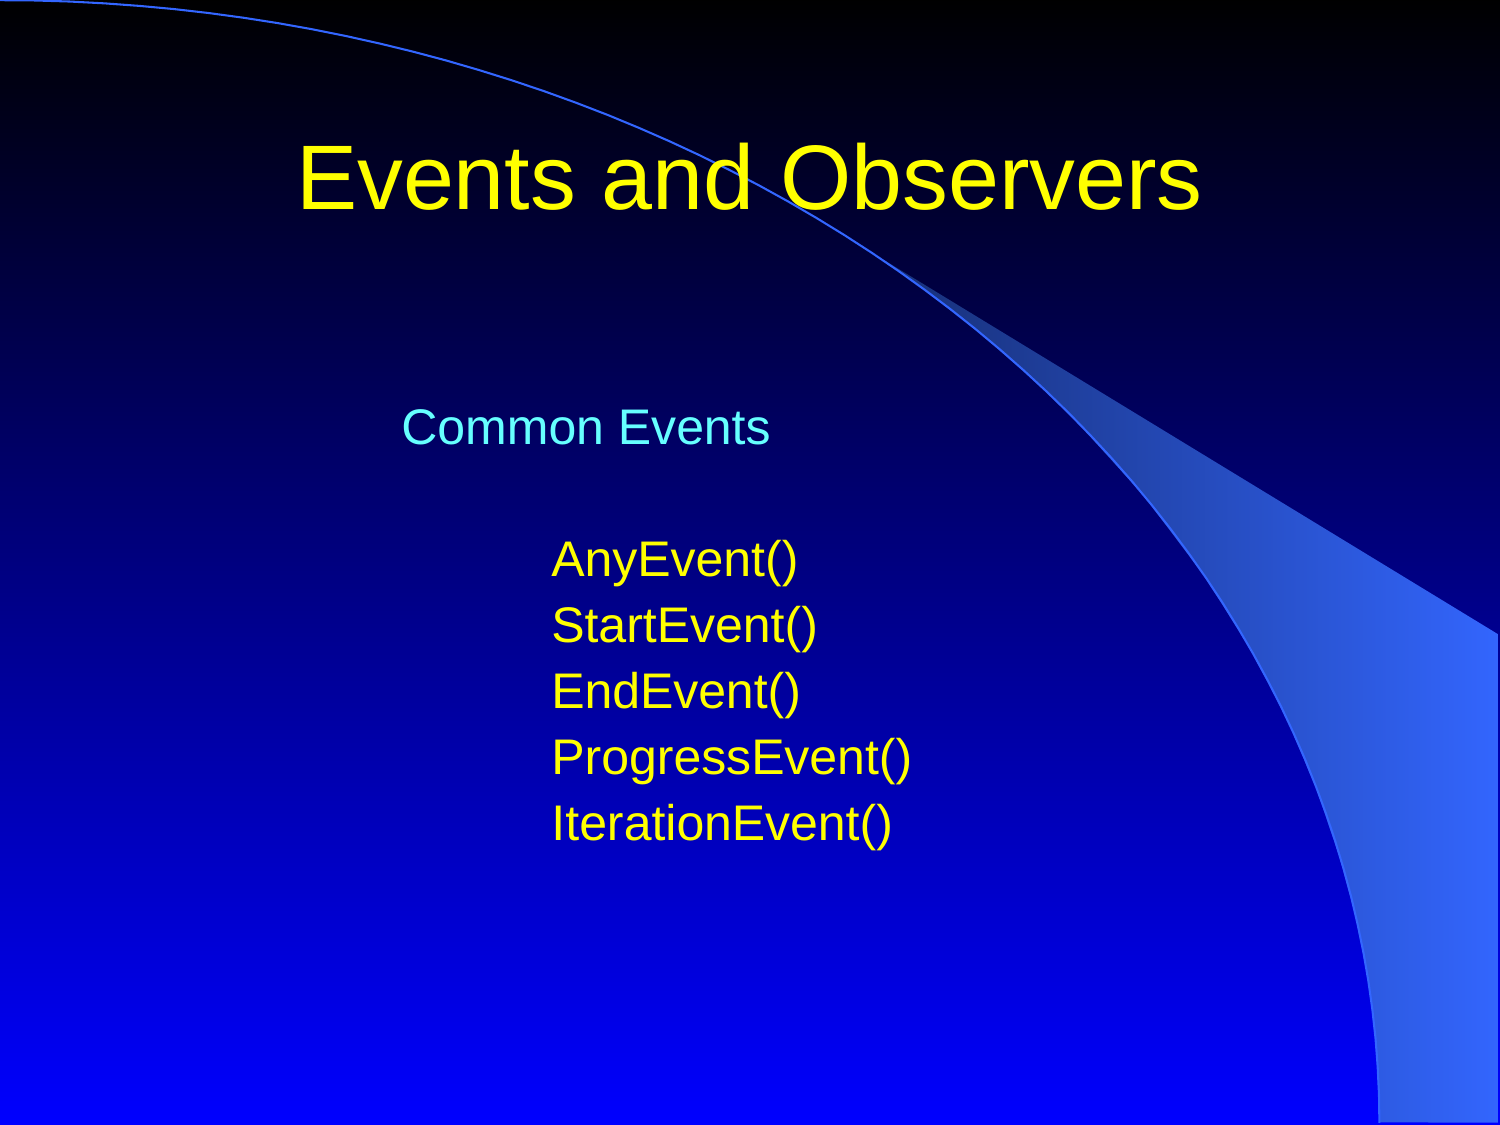

# Events and Observers
Common Events
	AnyEvent()
	StartEvent()
	EndEvent()
	ProgressEvent()
	IterationEvent()